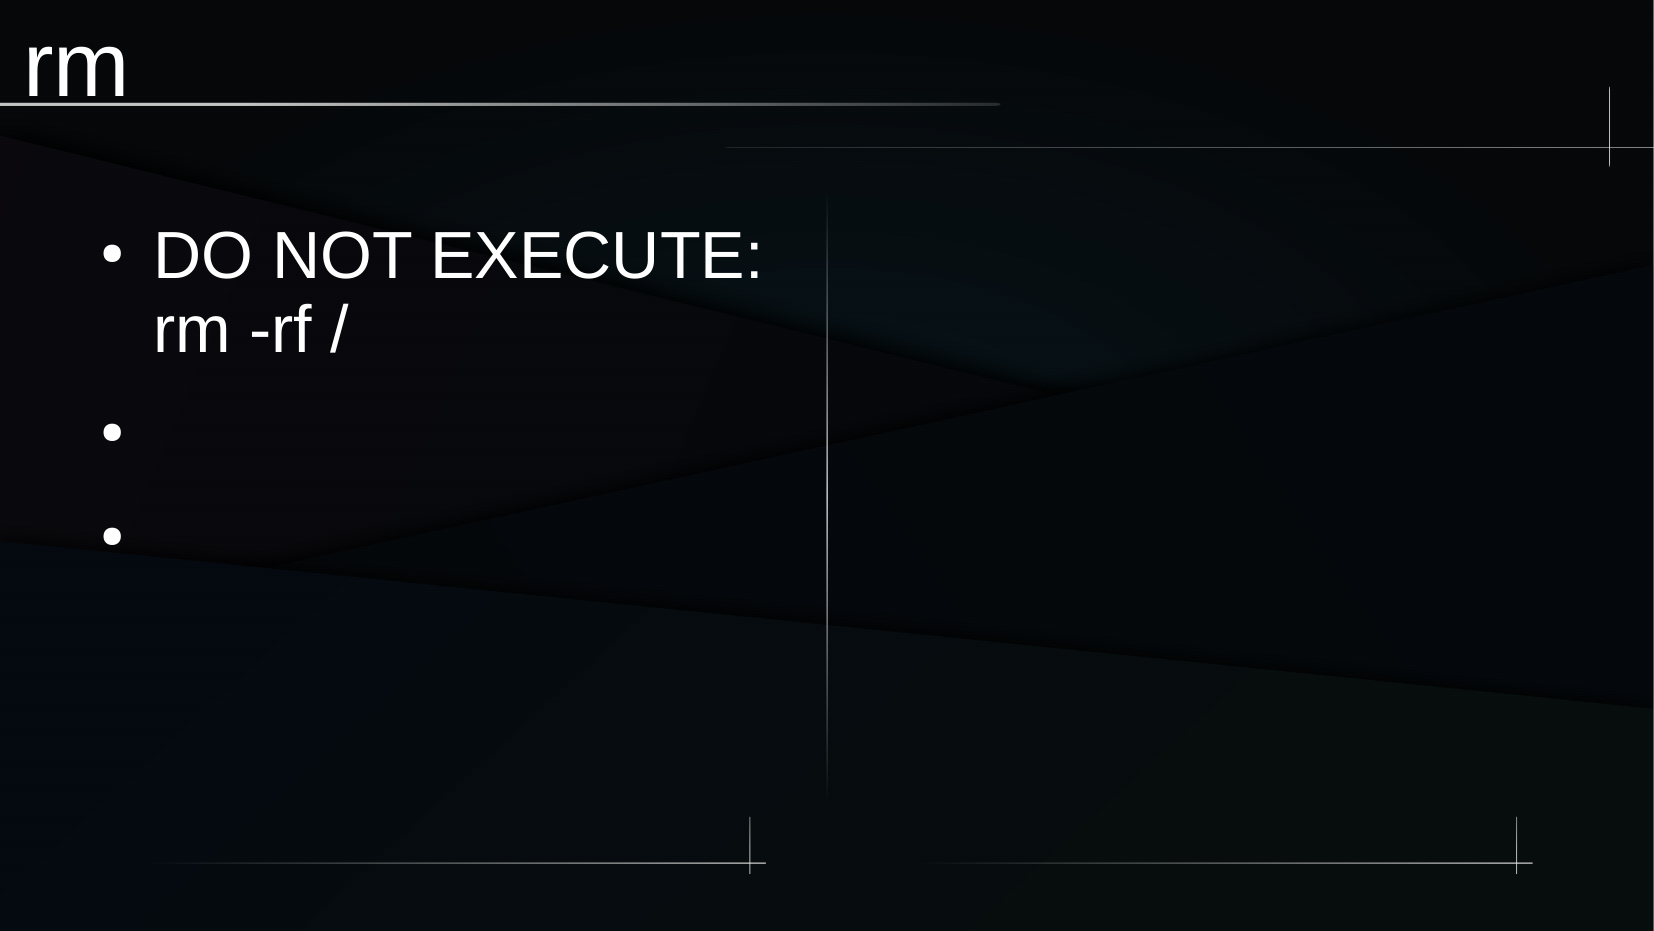

# rm
DO NOT EXECUTE: rm -rf /